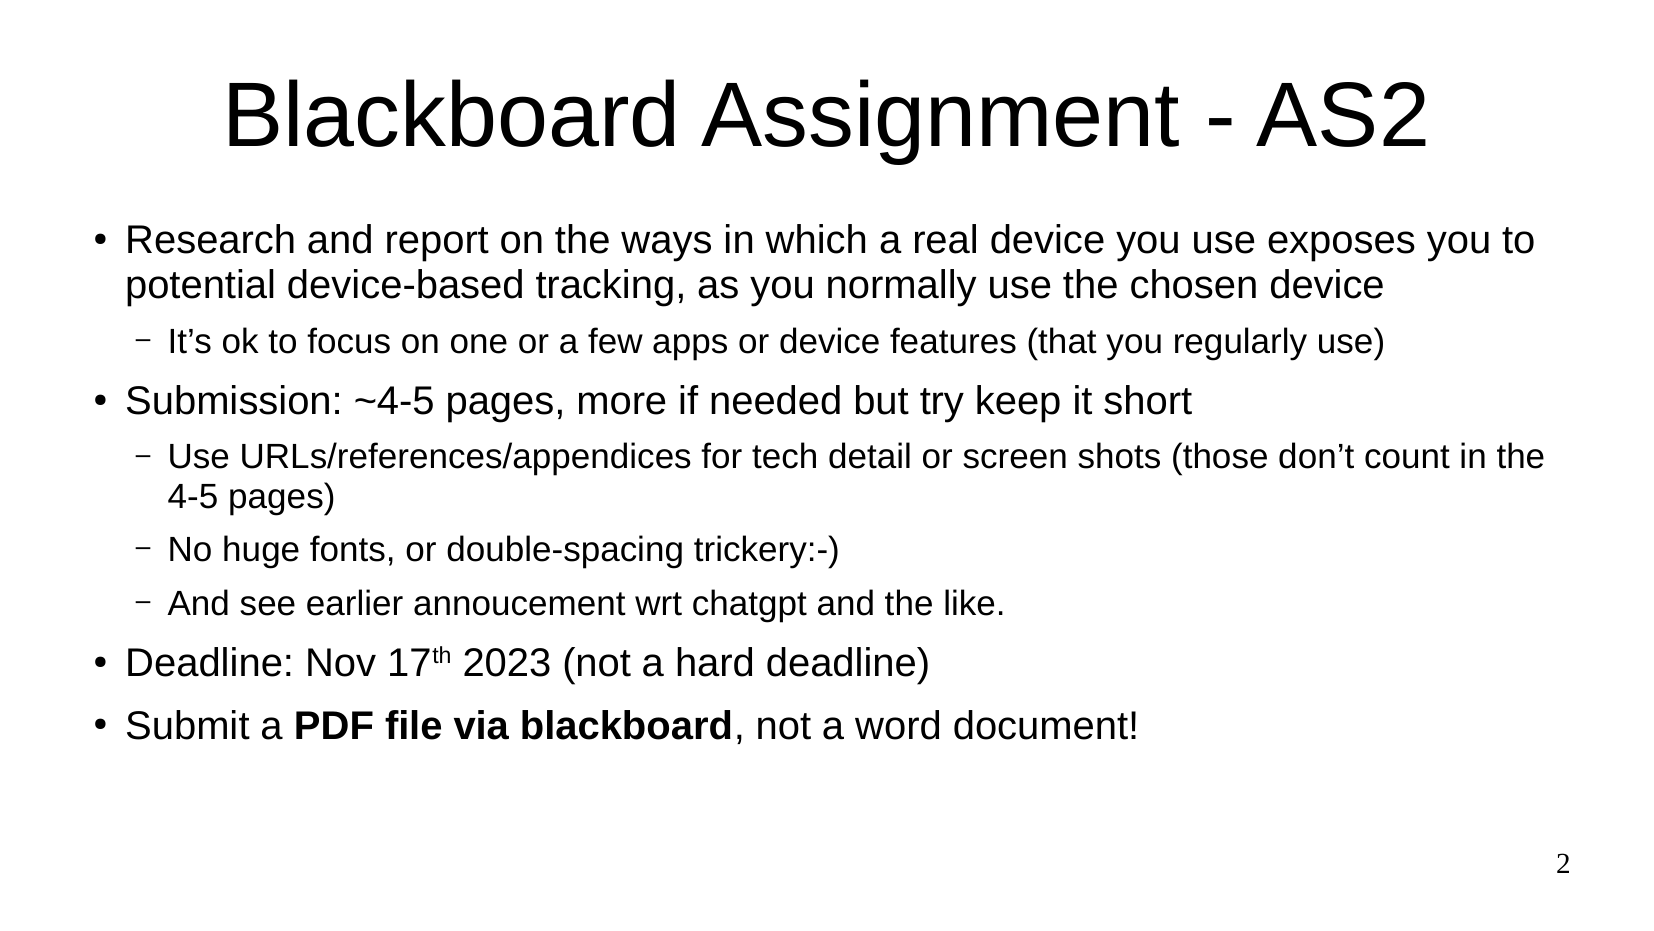

# Blackboard Assignment - AS2
Research and report on the ways in which a real device you use exposes you to potential device-based tracking, as you normally use the chosen device
It’s ok to focus on one or a few apps or device features (that you regularly use)
Submission: ~4-5 pages, more if needed but try keep it short
Use URLs/references/appendices for tech detail or screen shots (those don’t count in the 4-5 pages)
No huge fonts, or double-spacing trickery:-)
And see earlier annoucement wrt chatgpt and the like.
Deadline: Nov 17th 2023 (not a hard deadline)
Submit a PDF file via blackboard, not a word document!
2